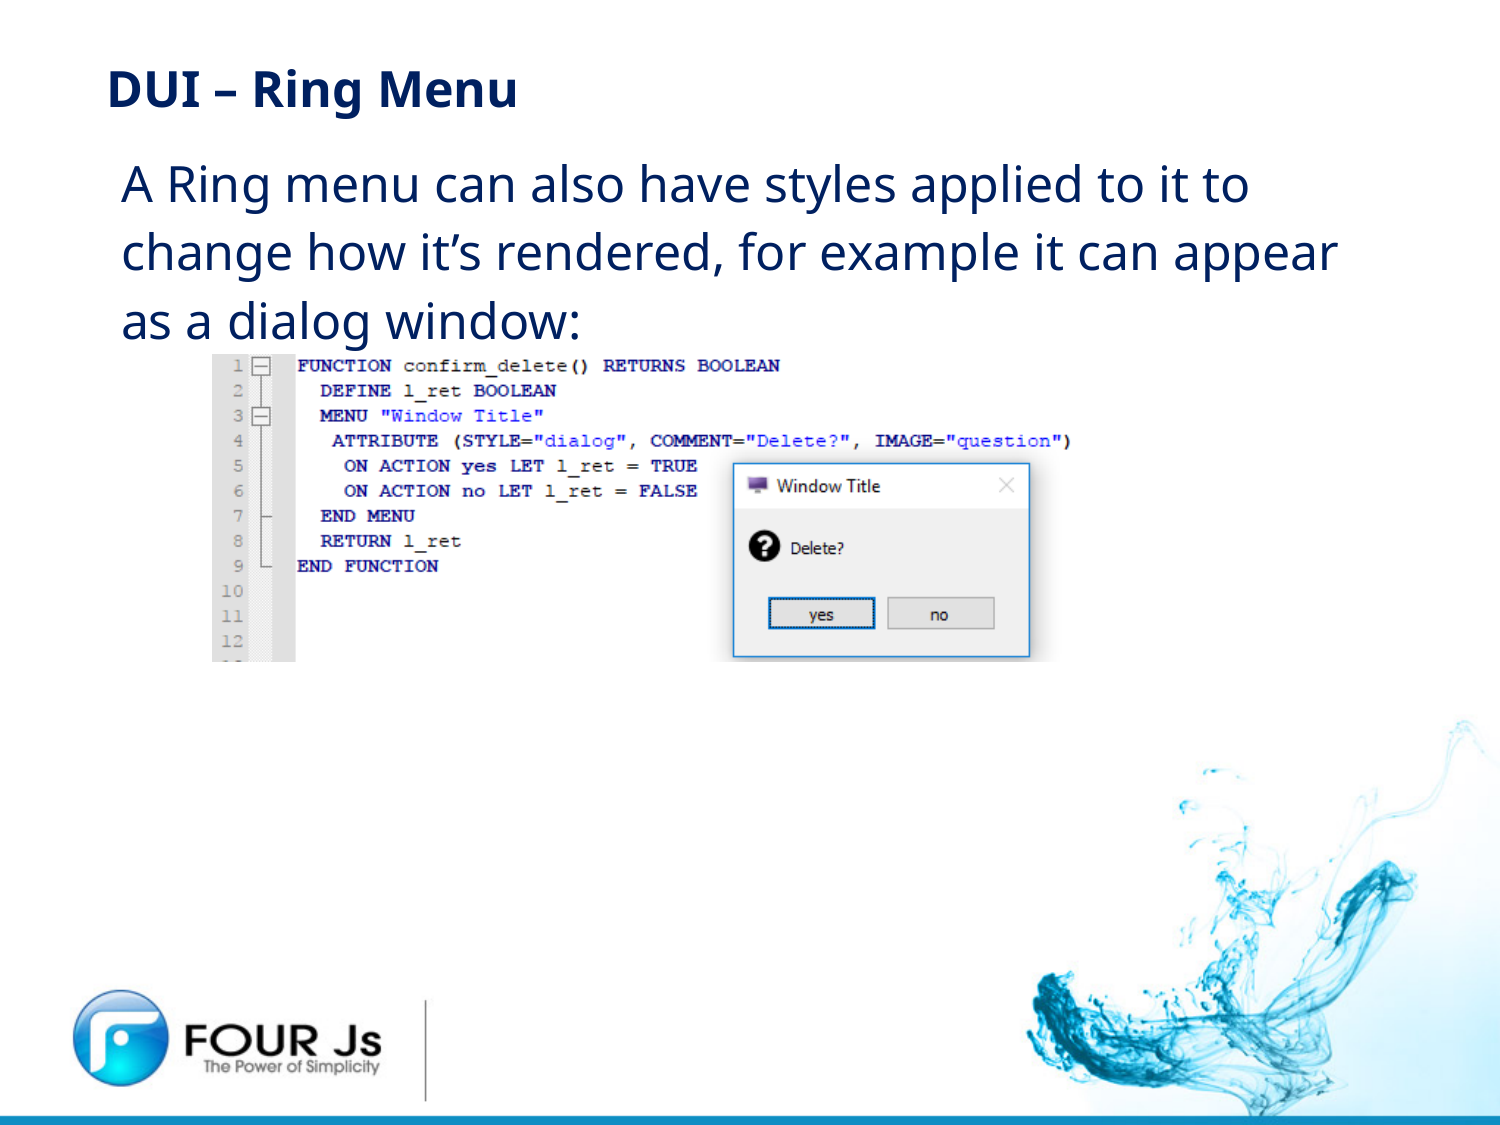

# DUI – Ring Menu
A Ring menu can also have styles applied to it to change how it’s rendered, for example it can appear as a dialog window: